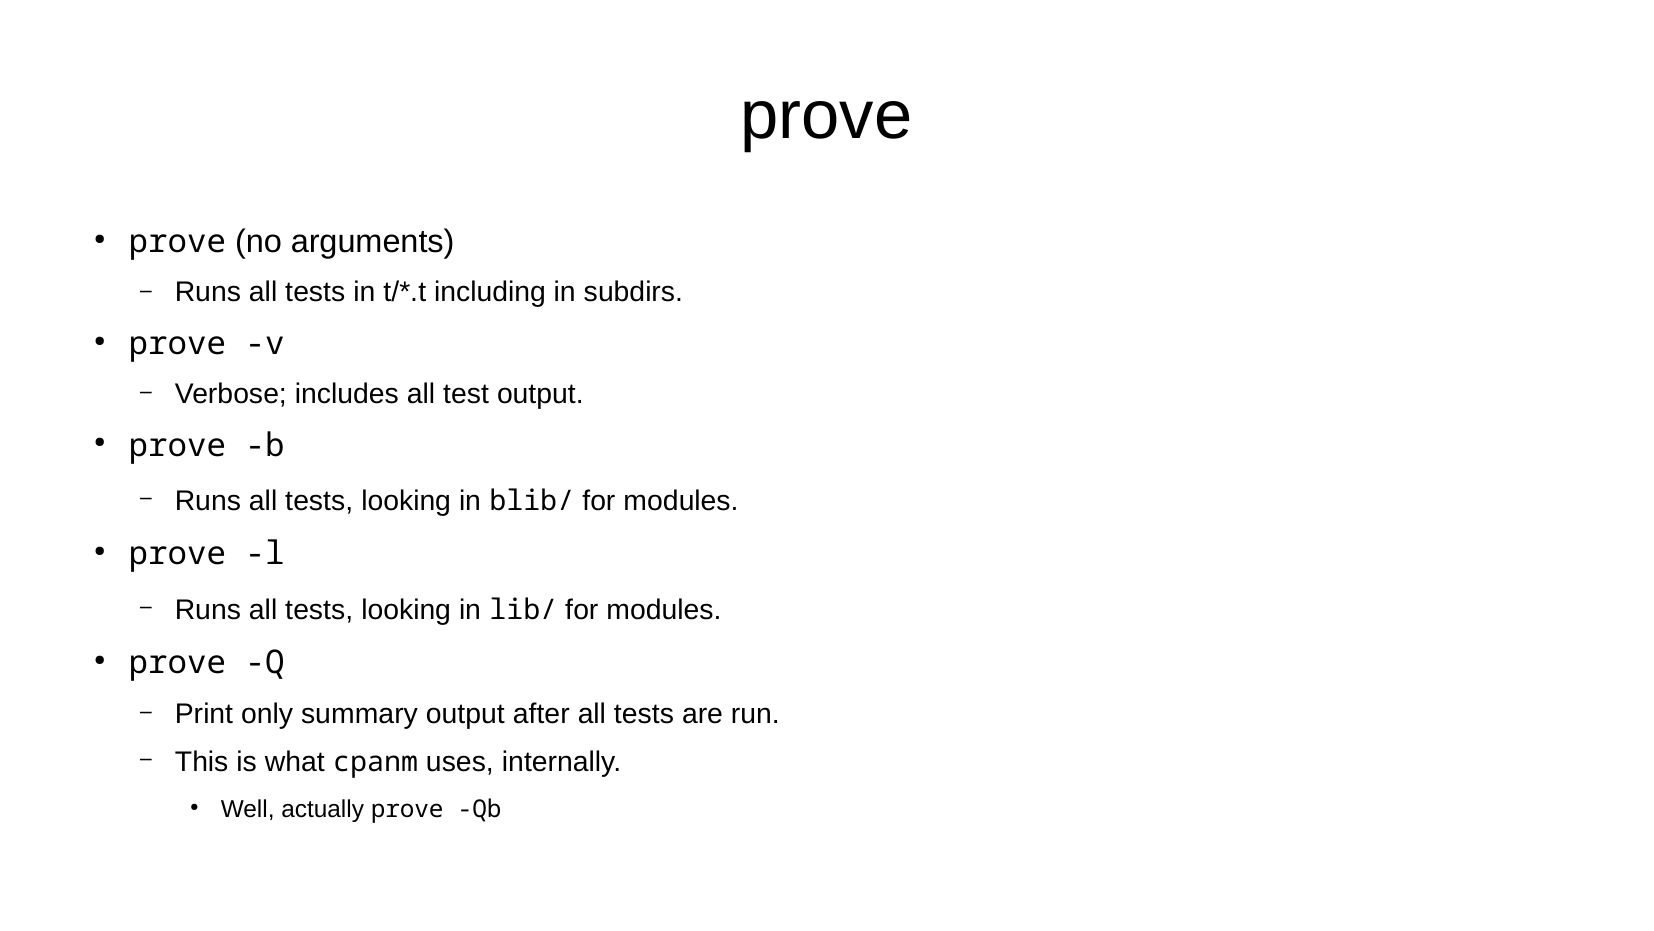

# prove
prove (no arguments)
Runs all tests in t/*.t including in subdirs.
prove -v
Verbose; includes all test output.
prove -b
Runs all tests, looking in blib/ for modules.
prove -l
Runs all tests, looking in lib/ for modules.
prove -Q
Print only summary output after all tests are run.
This is what cpanm uses, internally.
Well, actually prove -Qb